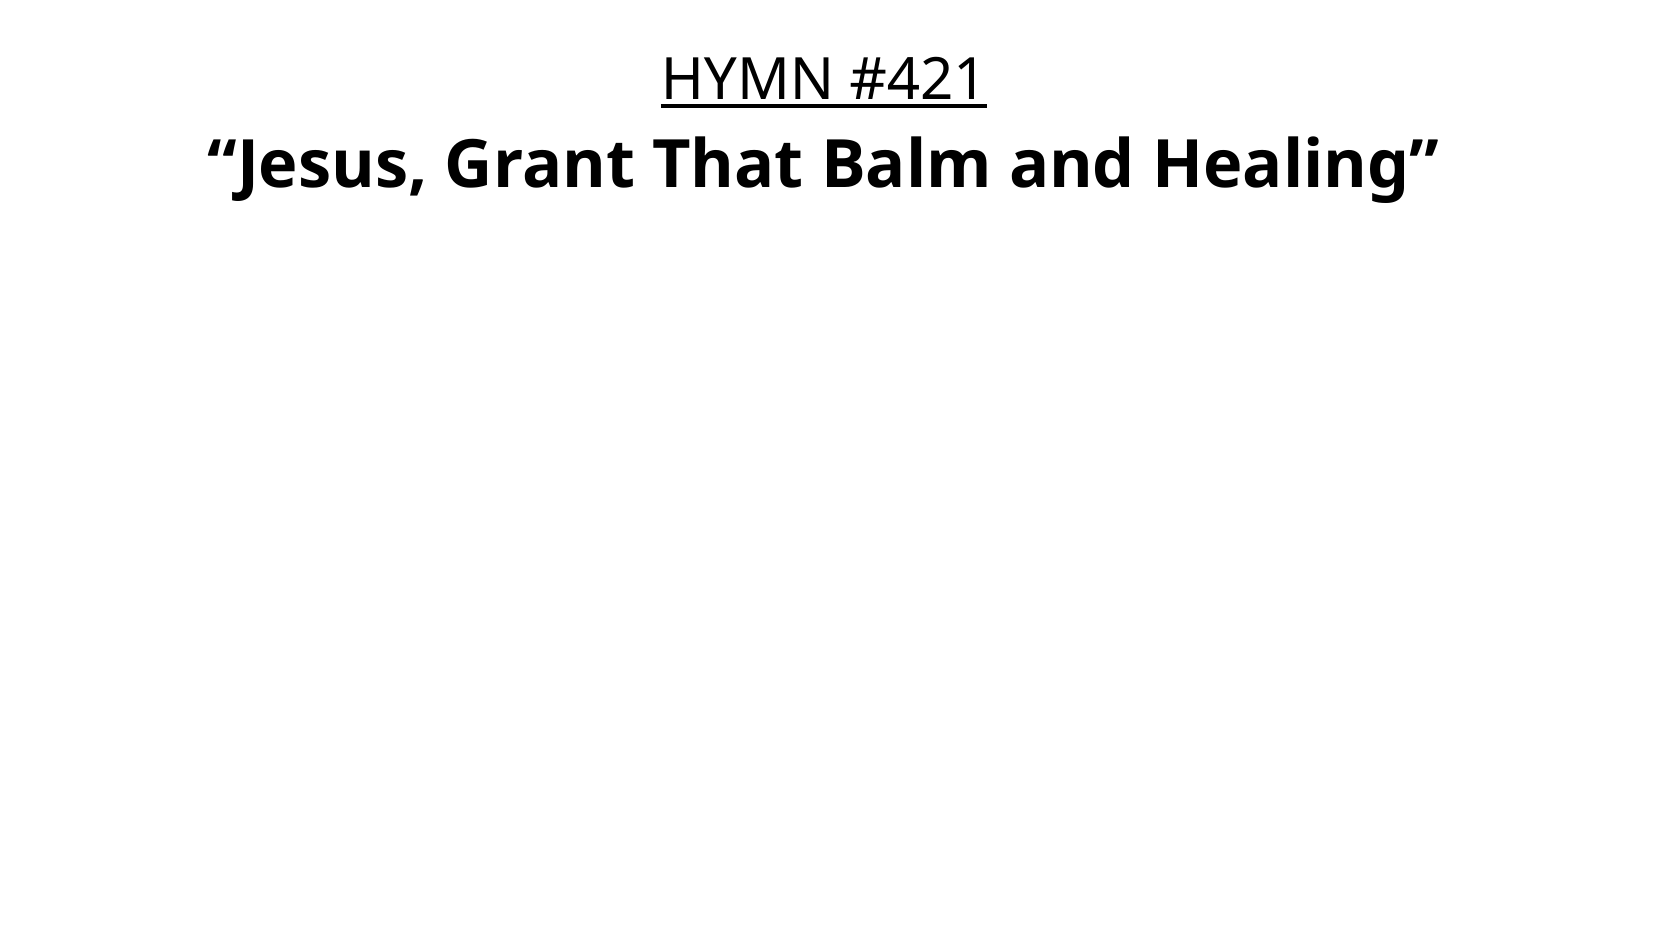

HYMN #421
“Jesus, Grant That Balm and Healing”